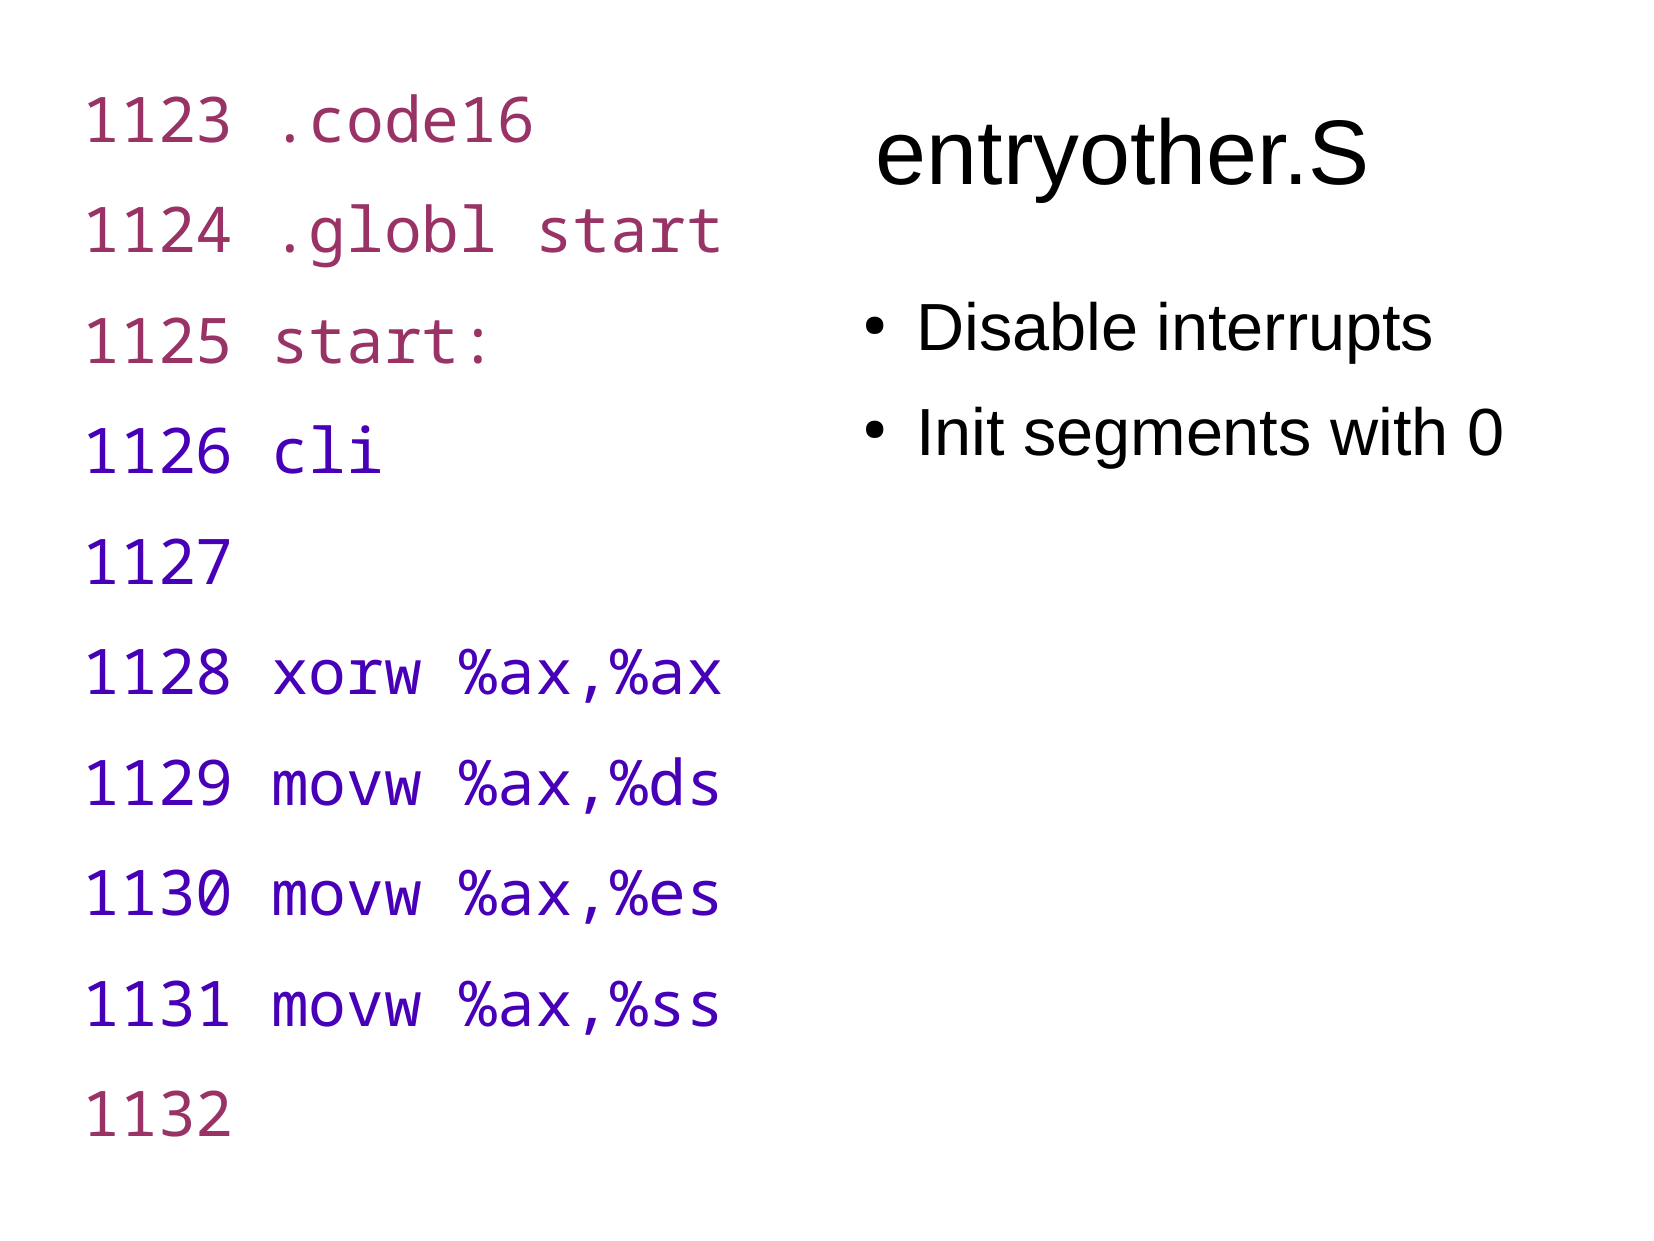

entryother.S
# 1123 .code16
1124 .globl start
1125 start:
1126 cli
1127
1128 xorw %ax,%ax
1129 movw %ax,%ds
1130 movw %ax,%es
1131 movw %ax,%ss
1132
Disable interrupts
Init segments with 0